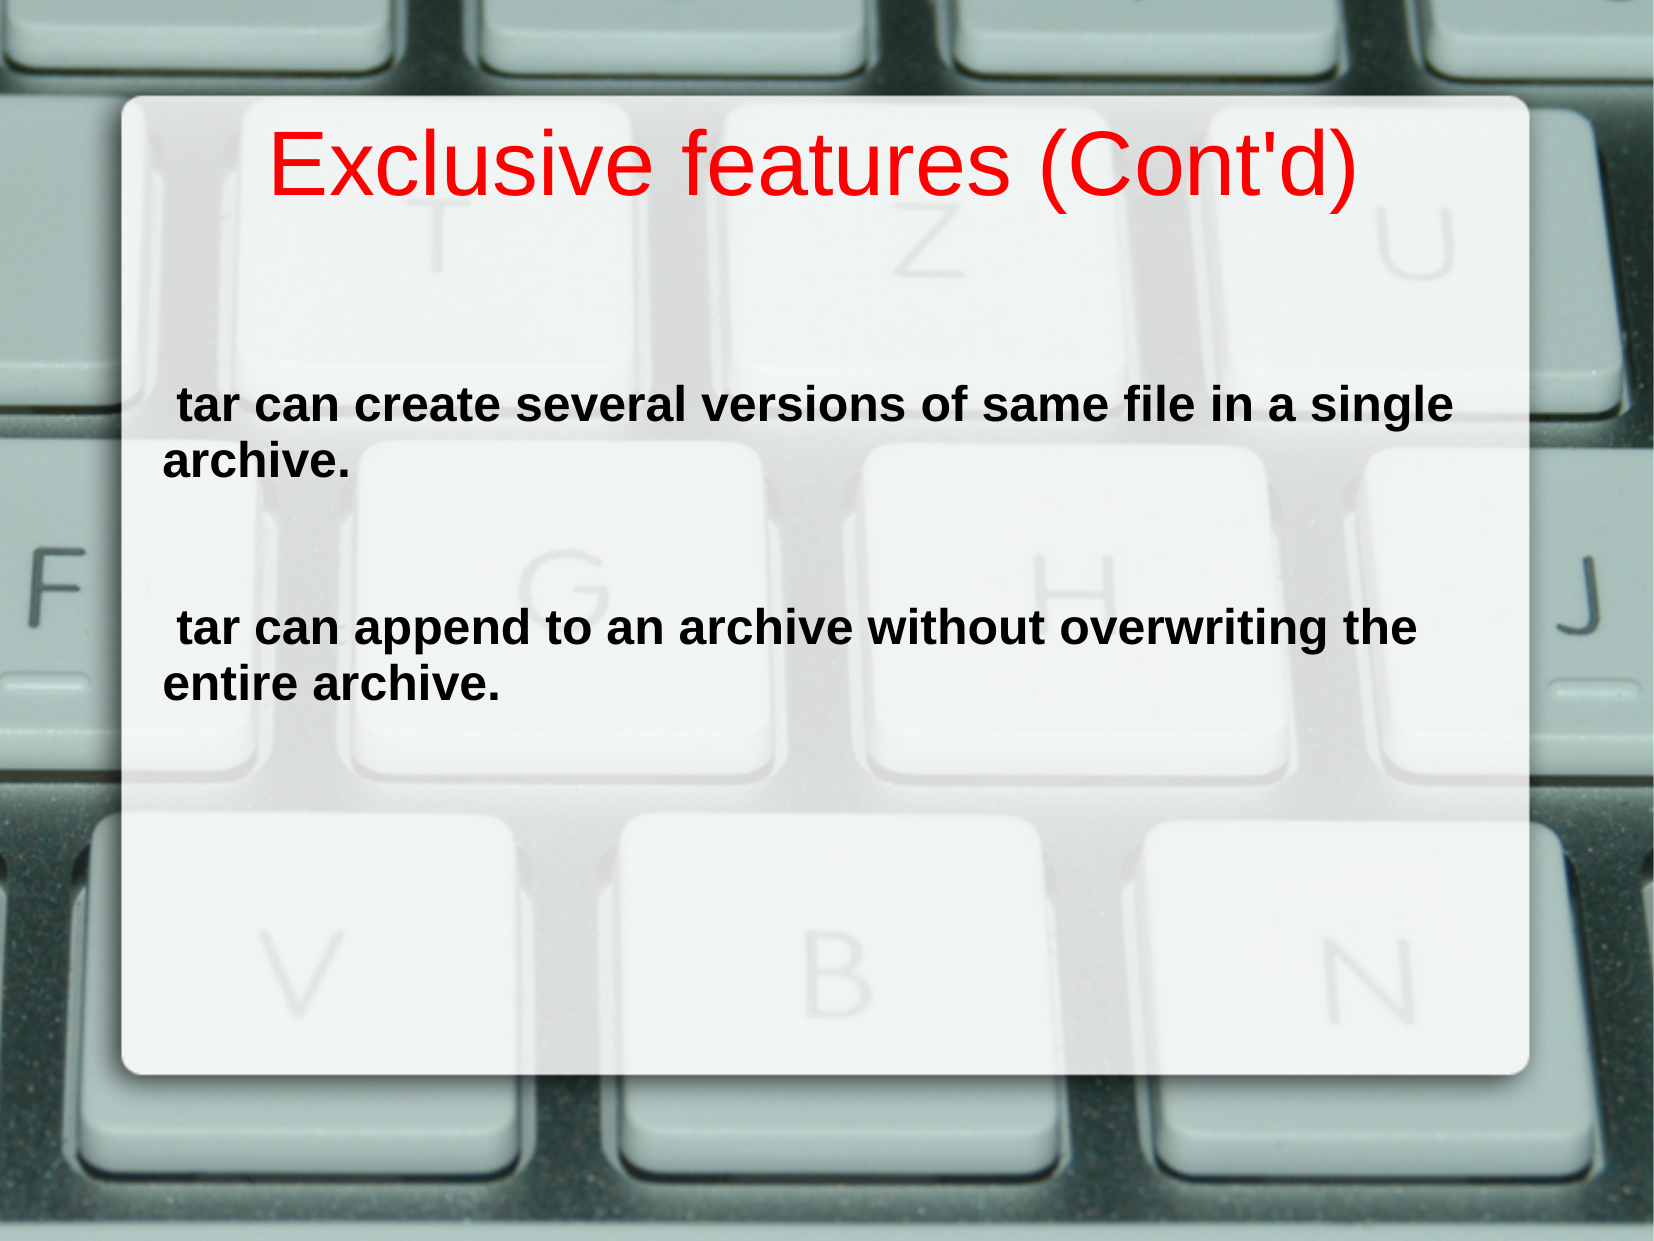

# Exclusive features (Cont'd)
 tar can create several versions of same file in a single archive.
 tar can append to an archive without overwriting the entire archive.